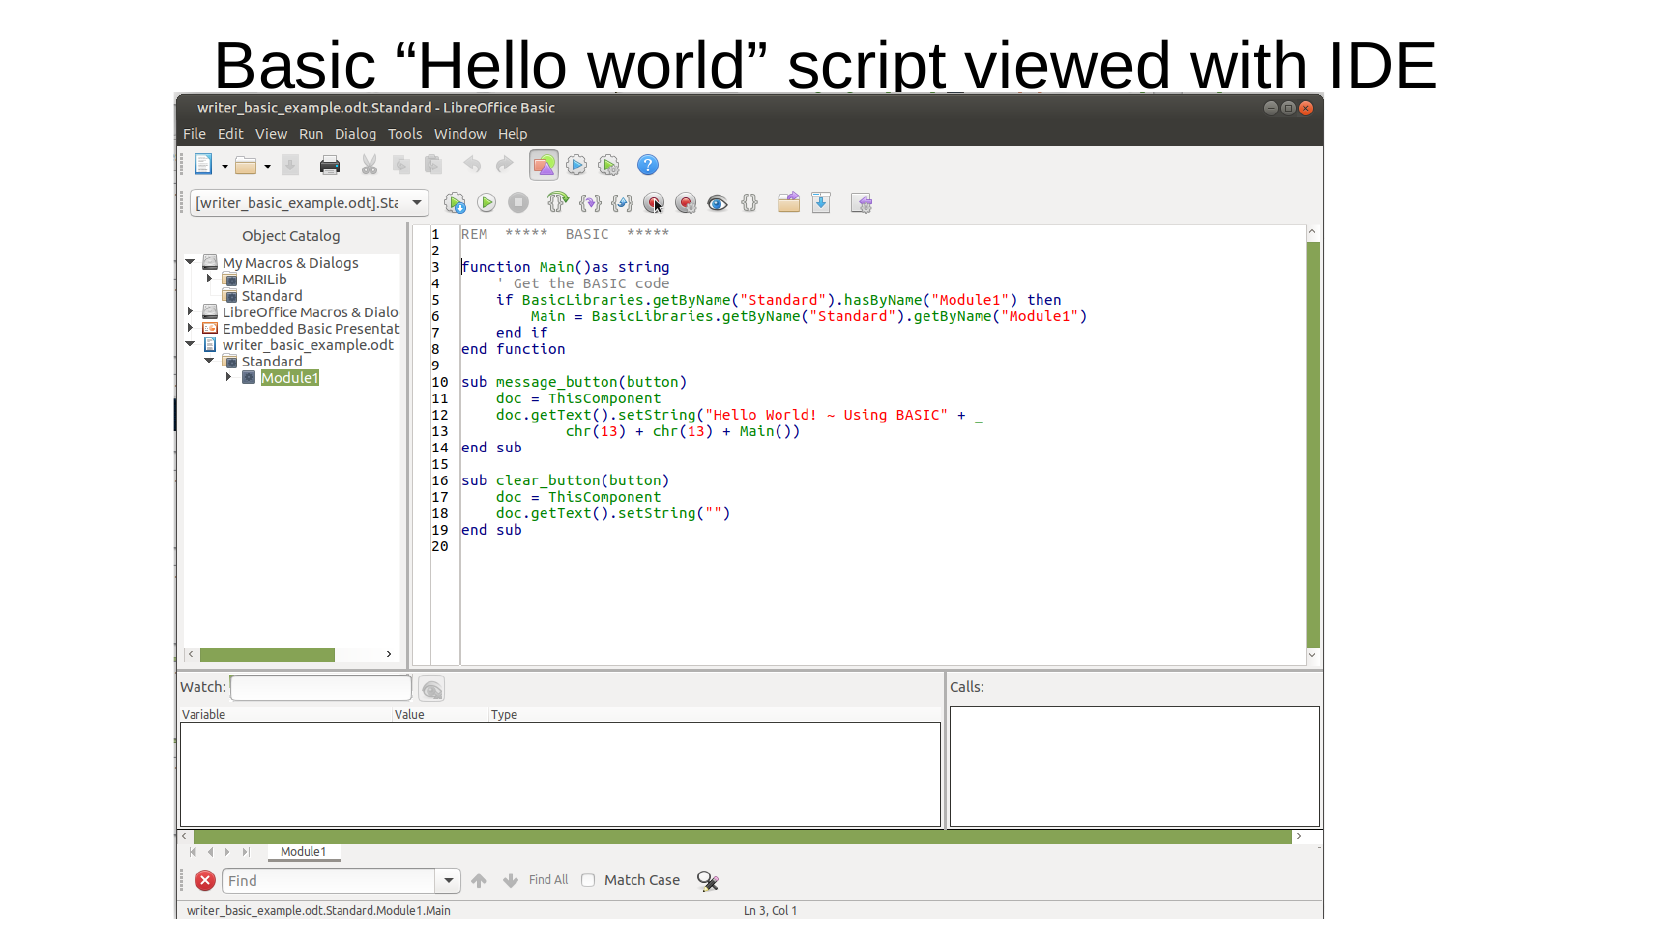

# Basic “Hello world” script viewed with IDE